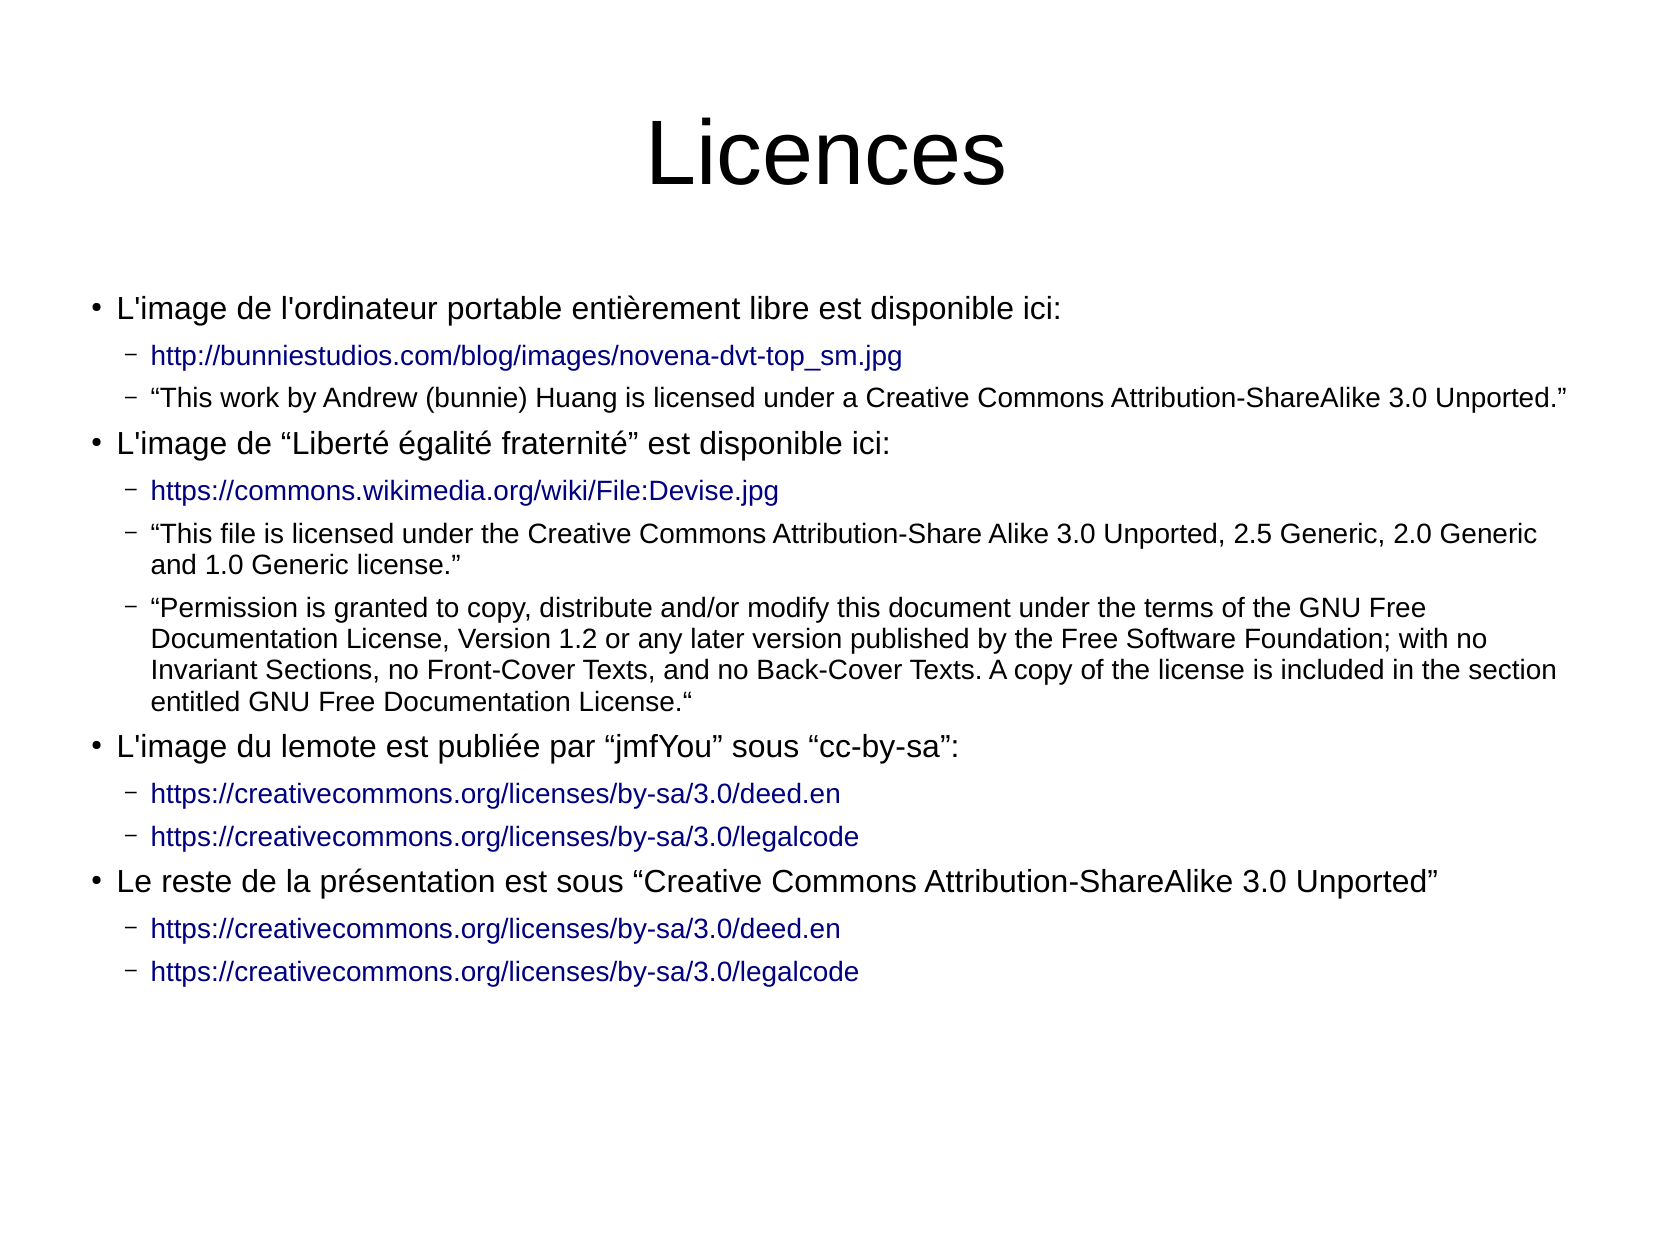

# Licences
L'image de l'ordinateur portable entièrement libre est disponible ici:
http://bunniestudios.com/blog/images/novena-dvt-top_sm.jpg
“This work by Andrew (bunnie) Huang is licensed under a Creative Commons Attribution-ShareAlike 3.0 Unported.”
L'image de “Liberté égalité fraternité” est disponible ici:
https://commons.wikimedia.org/wiki/File:Devise.jpg
“This file is licensed under the Creative Commons Attribution-Share Alike 3.0 Unported, 2.5 Generic, 2.0 Generic and 1.0 Generic license.”
“Permission is granted to copy, distribute and/or modify this document under the terms of the GNU Free Documentation License, Version 1.2 or any later version published by the Free Software Foundation; with no Invariant Sections, no Front-Cover Texts, and no Back-Cover Texts. A copy of the license is included in the section entitled GNU Free Documentation License.“
L'image du lemote est publiée par “jmfYou” sous “cc-by-sa”:
https://creativecommons.org/licenses/by-sa/3.0/deed.en
https://creativecommons.org/licenses/by-sa/3.0/legalcode
Le reste de la présentation est sous “Creative Commons Attribution-ShareAlike 3.0 Unported”
https://creativecommons.org/licenses/by-sa/3.0/deed.en
https://creativecommons.org/licenses/by-sa/3.0/legalcode